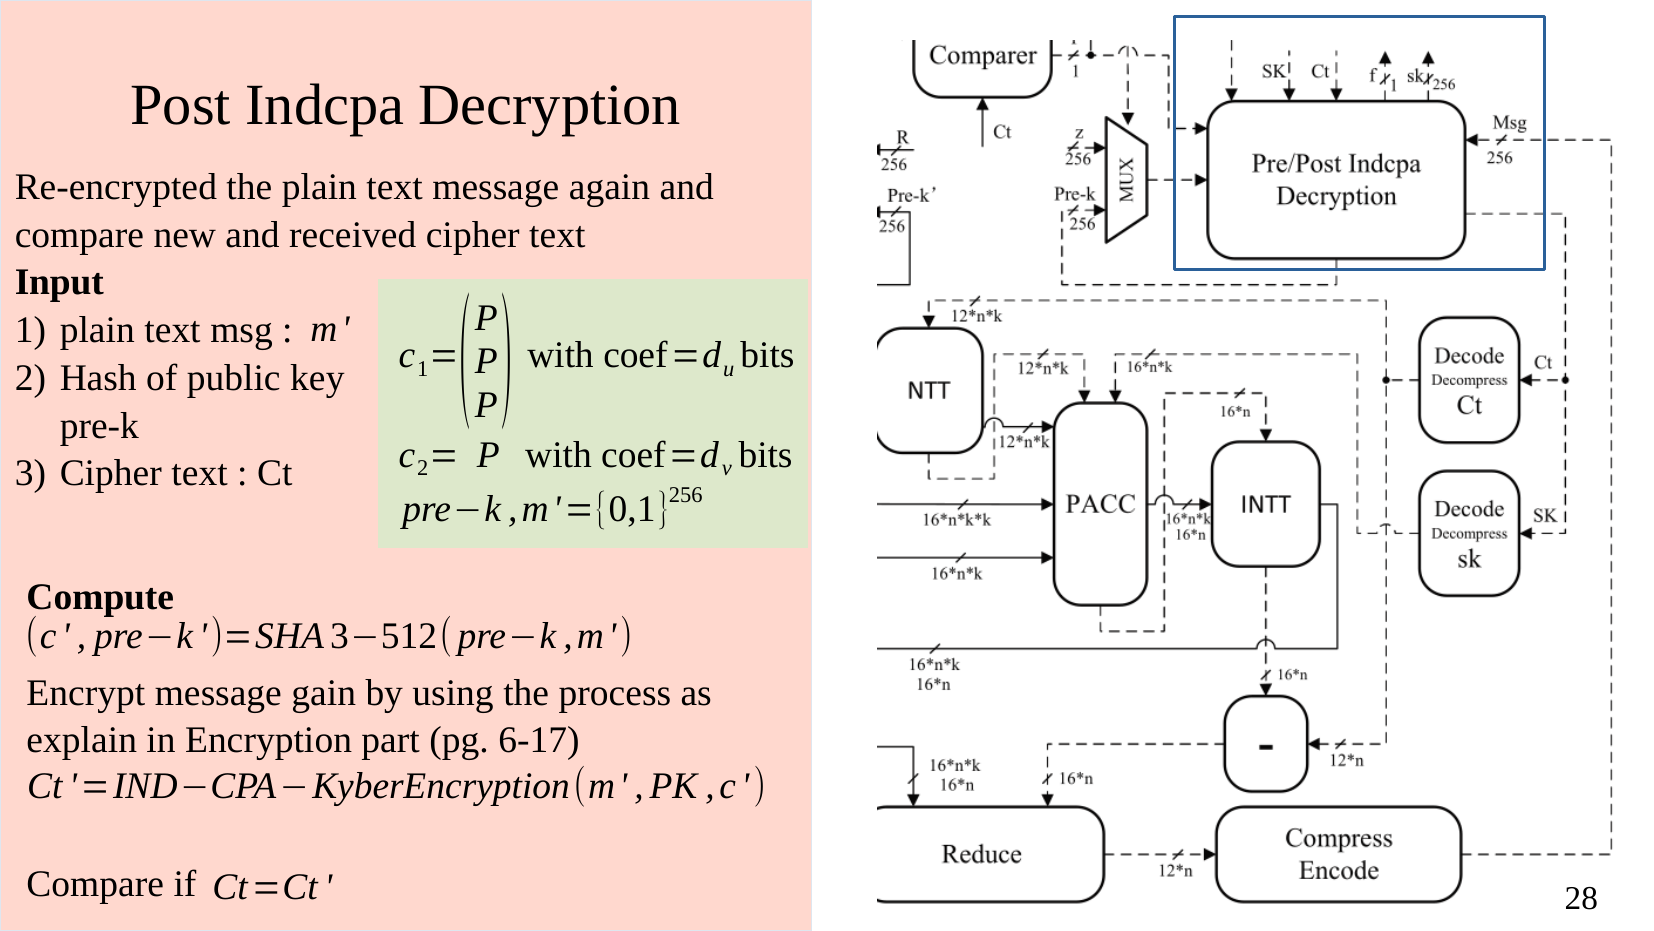

# Post Indcpa Decryption
Re-encrypted the plain text message again and compare new and received cipher text
Input
 plain text msg :
 Hash of public key
 pre-k
 Cipher text : Ct
Compute
Encrypt message gain by using the process as explain in Encryption part (pg. 6-17)
Compare if
28